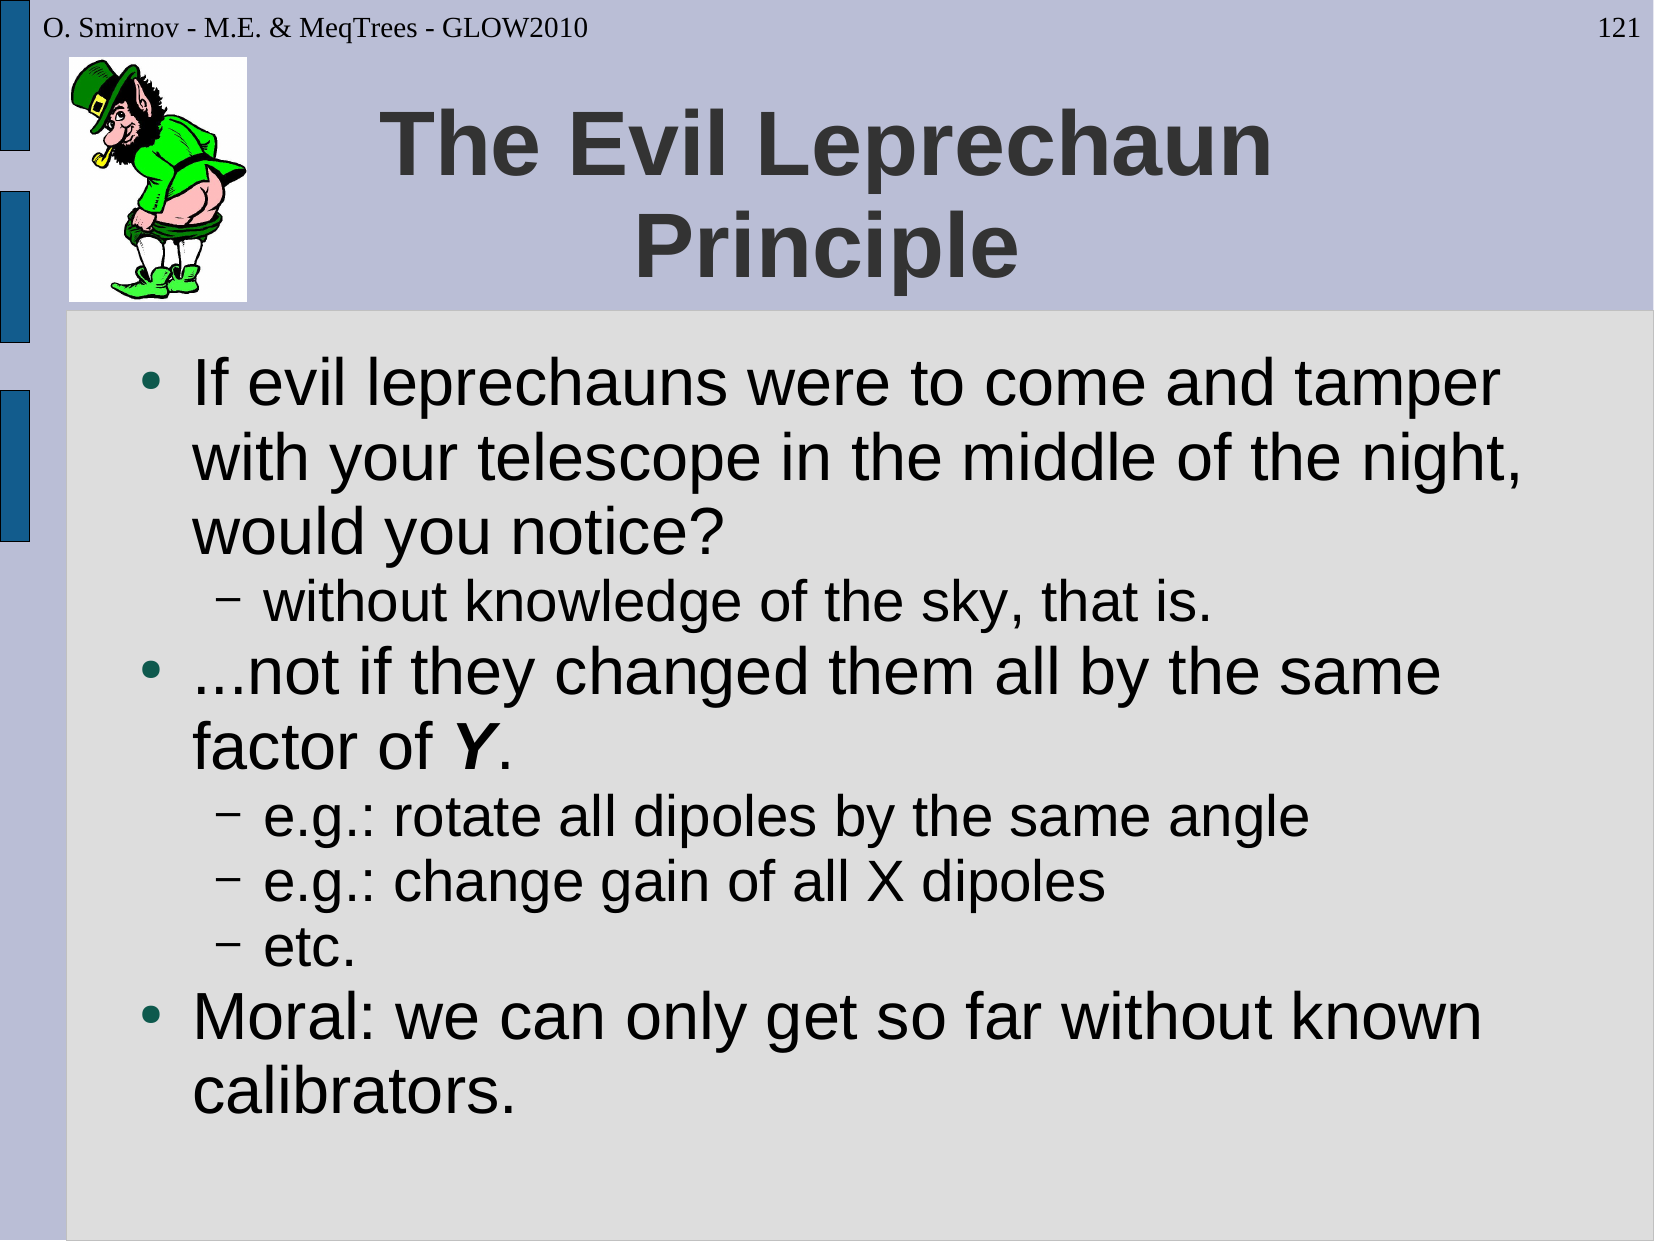

O. Smirnov - M.E. & MeqTrees - GLOW2010
121
# The Evil Leprechaun Principle
If evil leprechauns were to come and tamper with your telescope in the middle of the night, would you notice?
without knowledge of the sky, that is.
...not if they changed them all by the same factor of Y.
e.g.: rotate all dipoles by the same angle
e.g.: change gain of all X dipoles
etc.
Moral: we can only get so far without known calibrators.